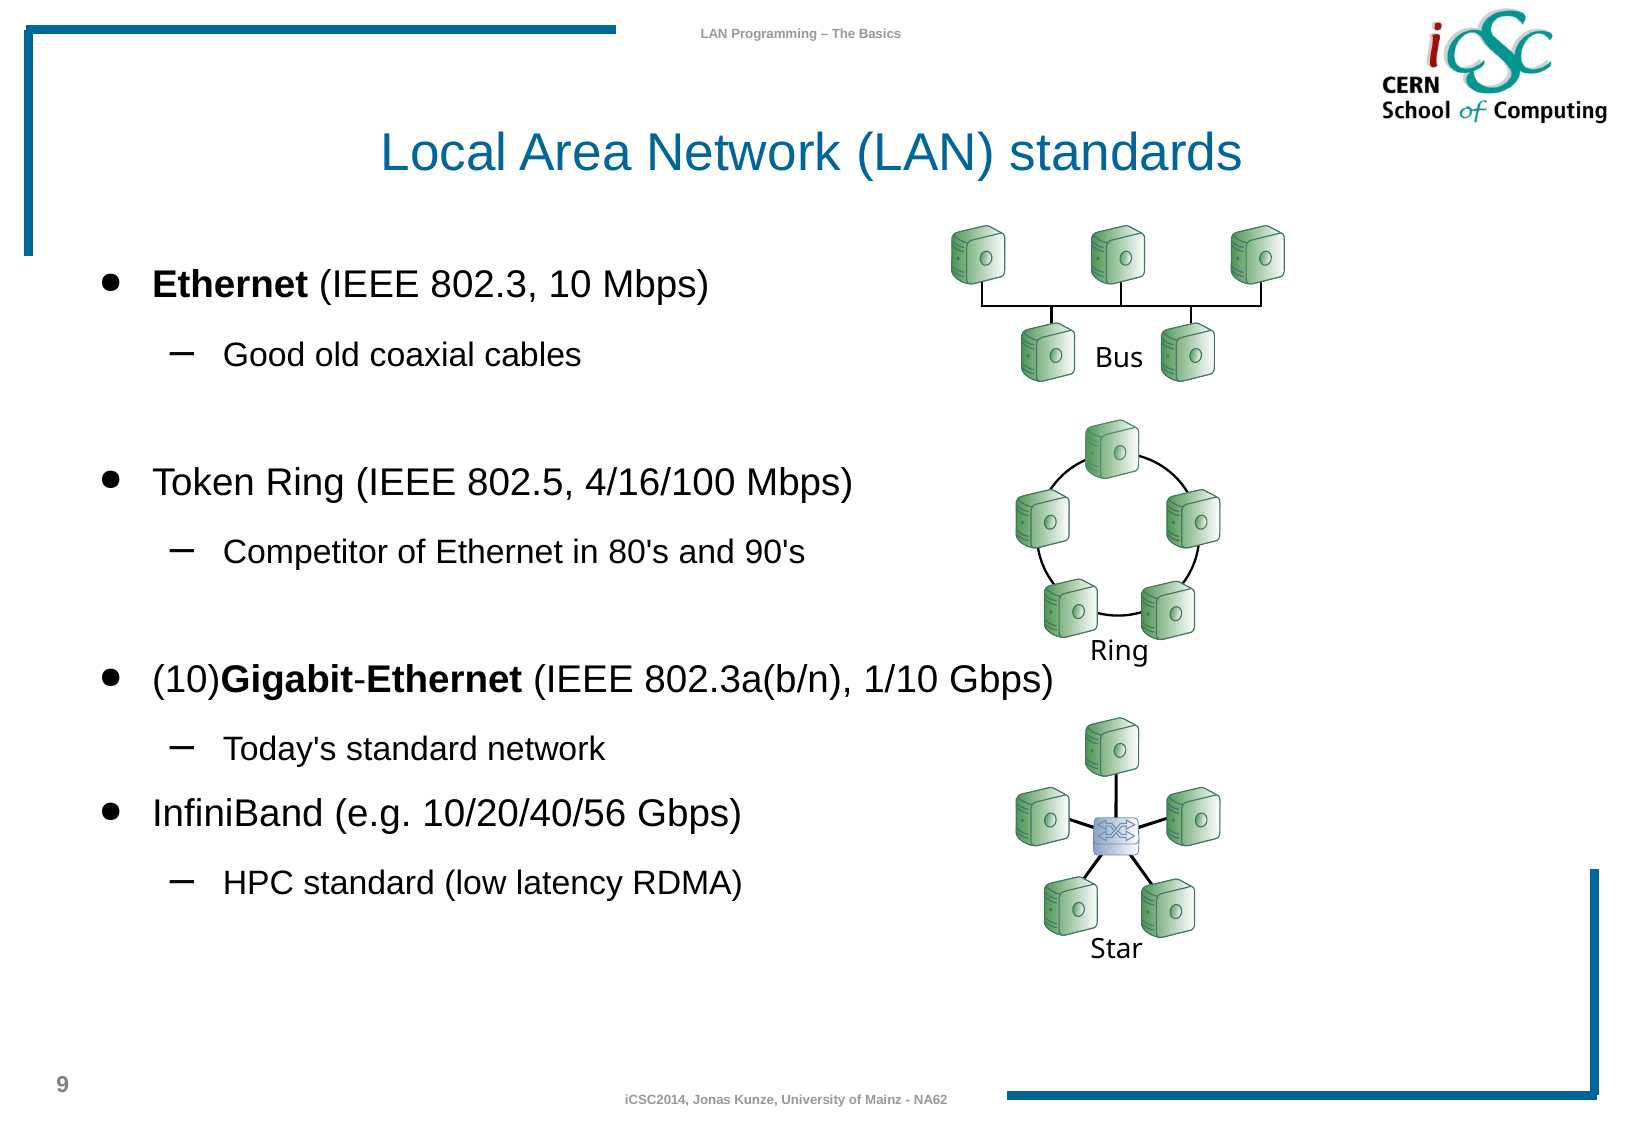

# Local Area Network (LAN) standards
Ethernet (IEEE 802.3, 10 Mbps)
Good old coaxial cables
Token Ring (IEEE 802.5, 4/16/100 Mbps)
Competitor of Ethernet in 80's and 90's
(10)Gigabit-Ethernet (IEEE 802.3a(b/n), 1/10 Gbps)
Today's standard network
InfiniBand (e.g. 10/20/40/56 Gbps)
HPC standard (low latency RDMA)